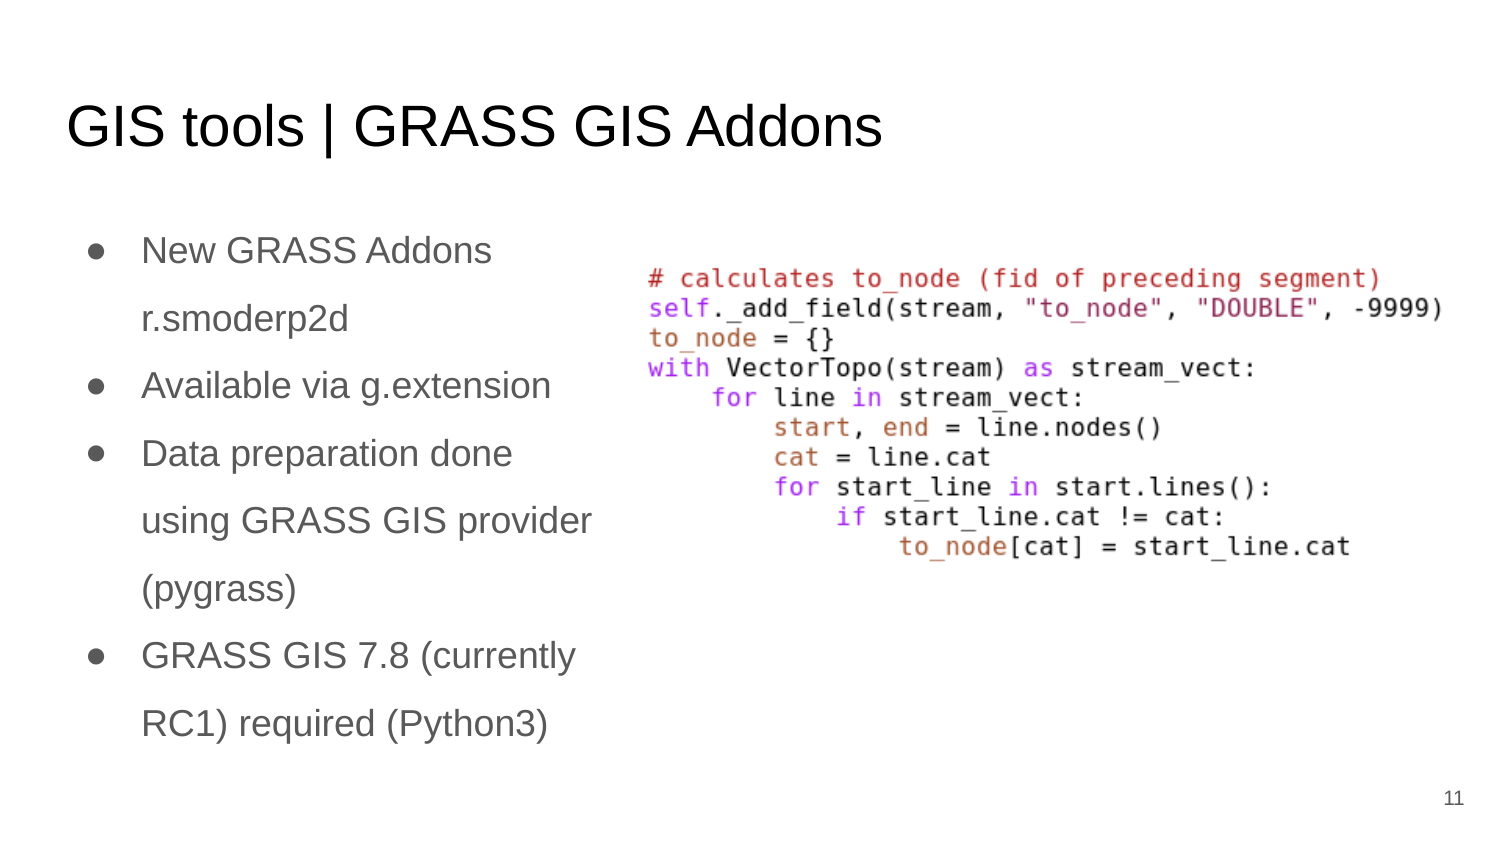

# GIS tools | GRASS GIS Addons
New GRASS Addons r.smoderp2d
Available via g.extension
Data preparation done using GRASS GIS provider (pygrass)
GRASS GIS 7.8 (currently RC1) required (Python3)